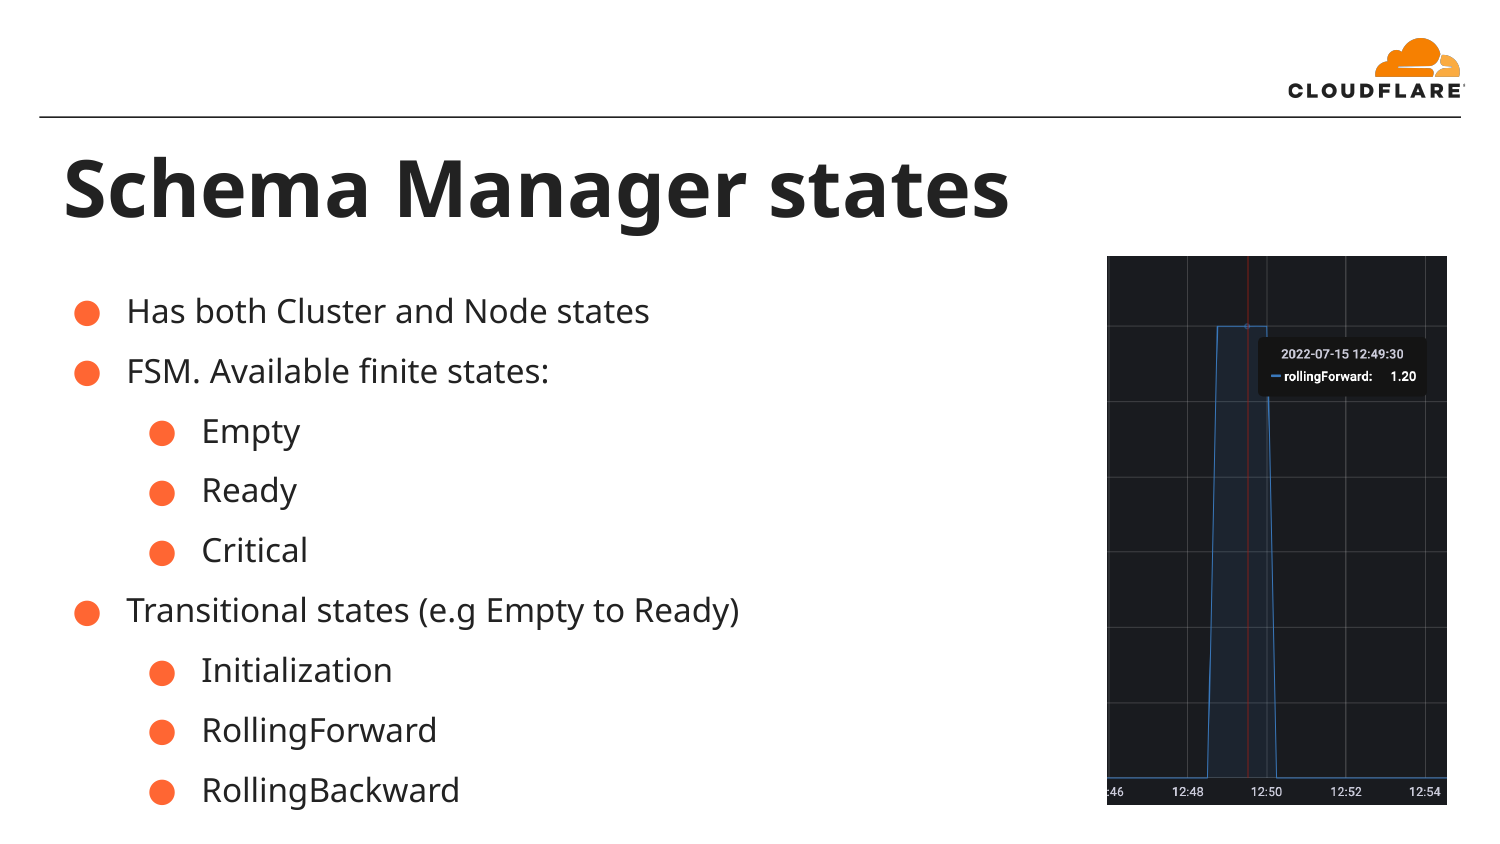

# Schema Manager states
Has both Cluster and Node states
FSM. Available finite states:
Empty
Ready
Critical
Transitional states (e.g Empty to Ready)
Initialization
RollingForward
RollingBackward